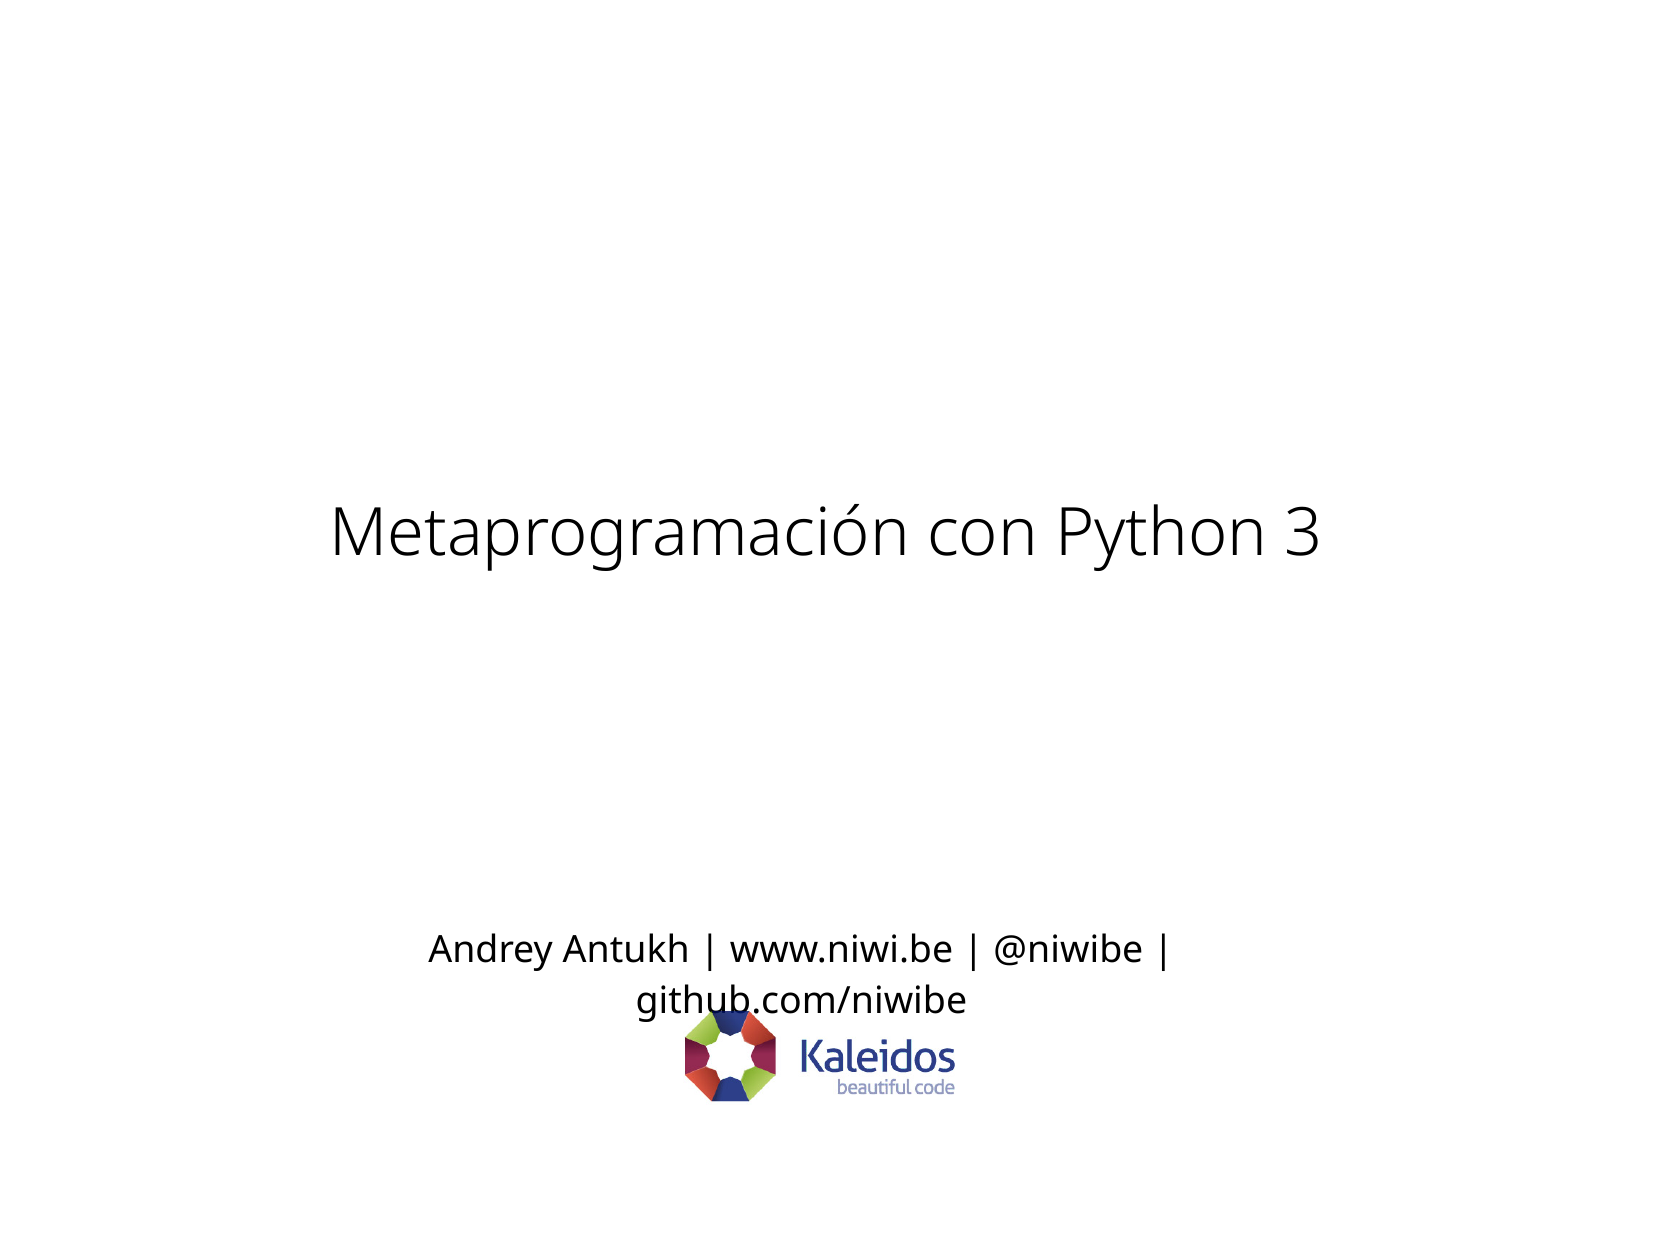

# Metaprogramación con Python 3
Andrey Antukh | www.niwi.be | @niwibe | github.com/niwibe